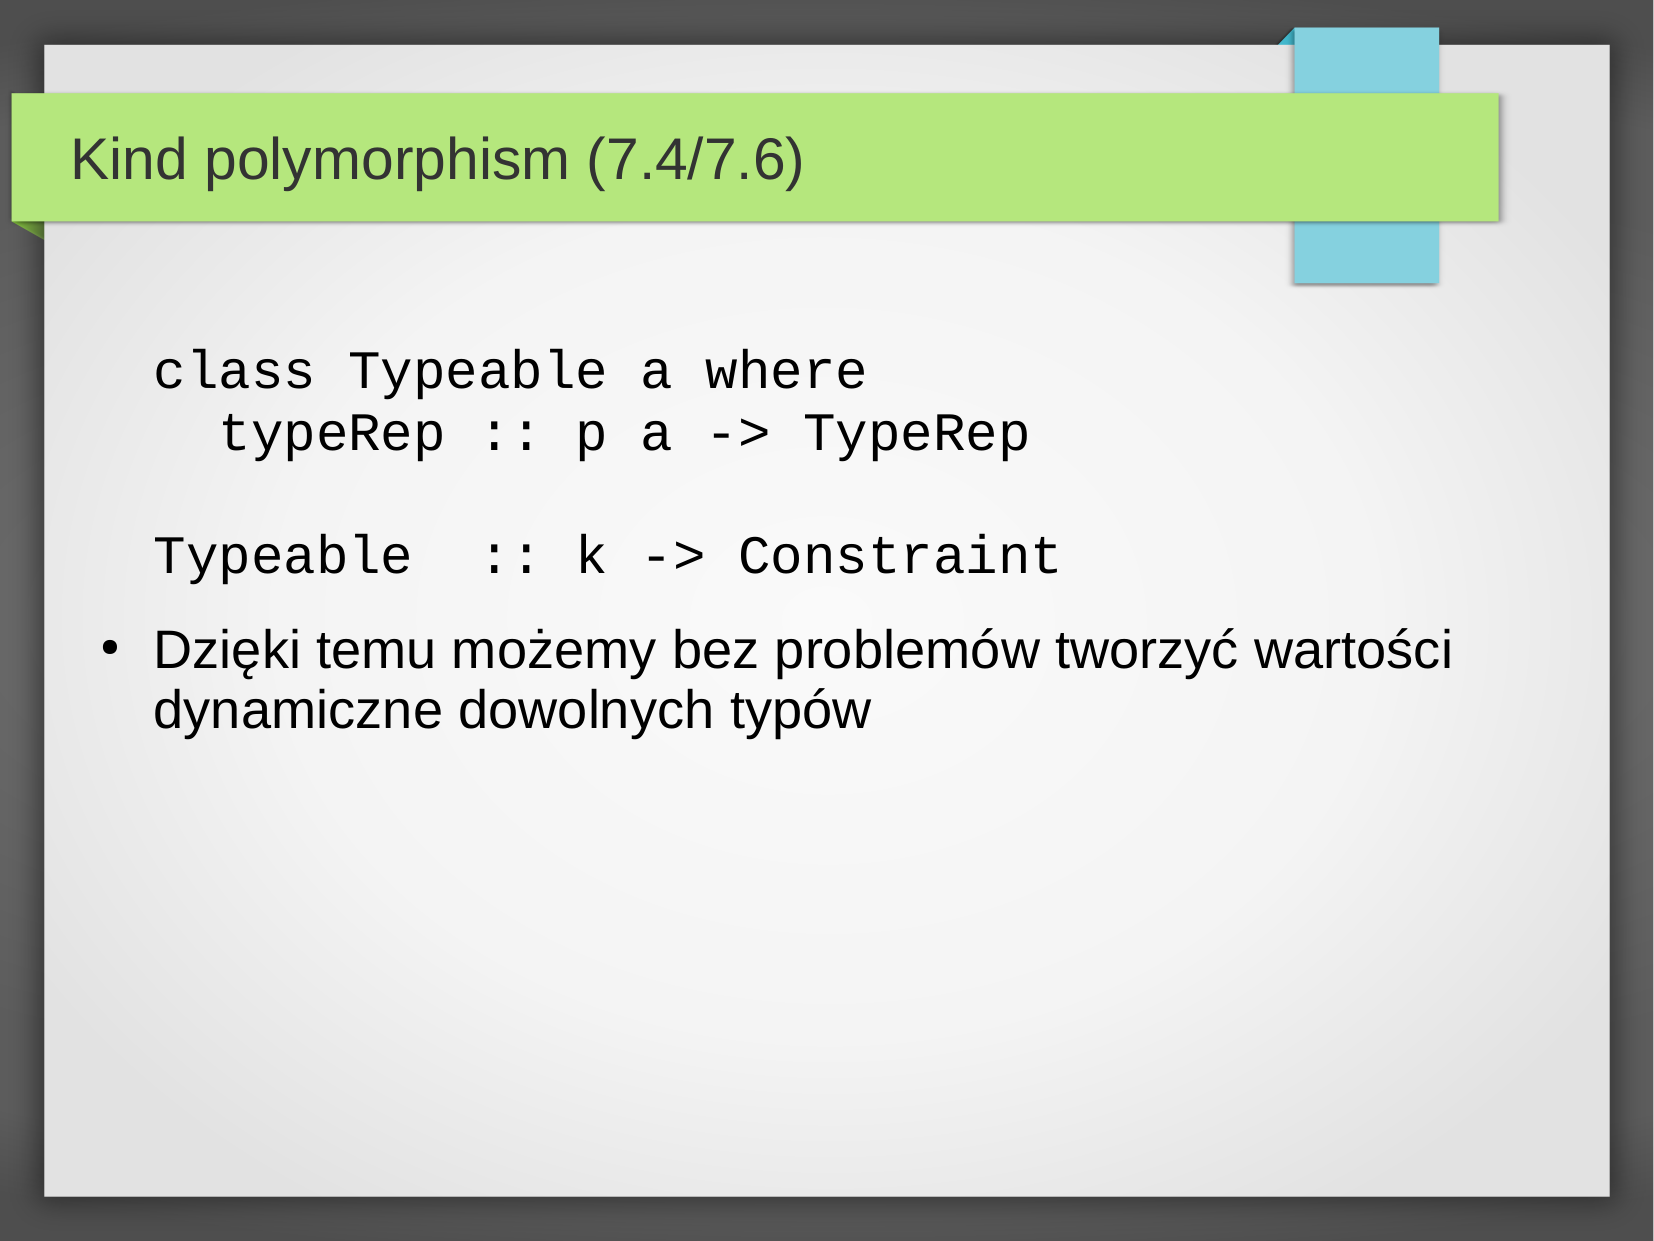

# Kind polymorphism (7.4/7.6)
class Typeable a where
 typeRep :: p a -> TypeRep
Typeable :: k -> Constraint
Dzięki temu możemy bez problemów tworzyć wartości dynamiczne dowolnych typów